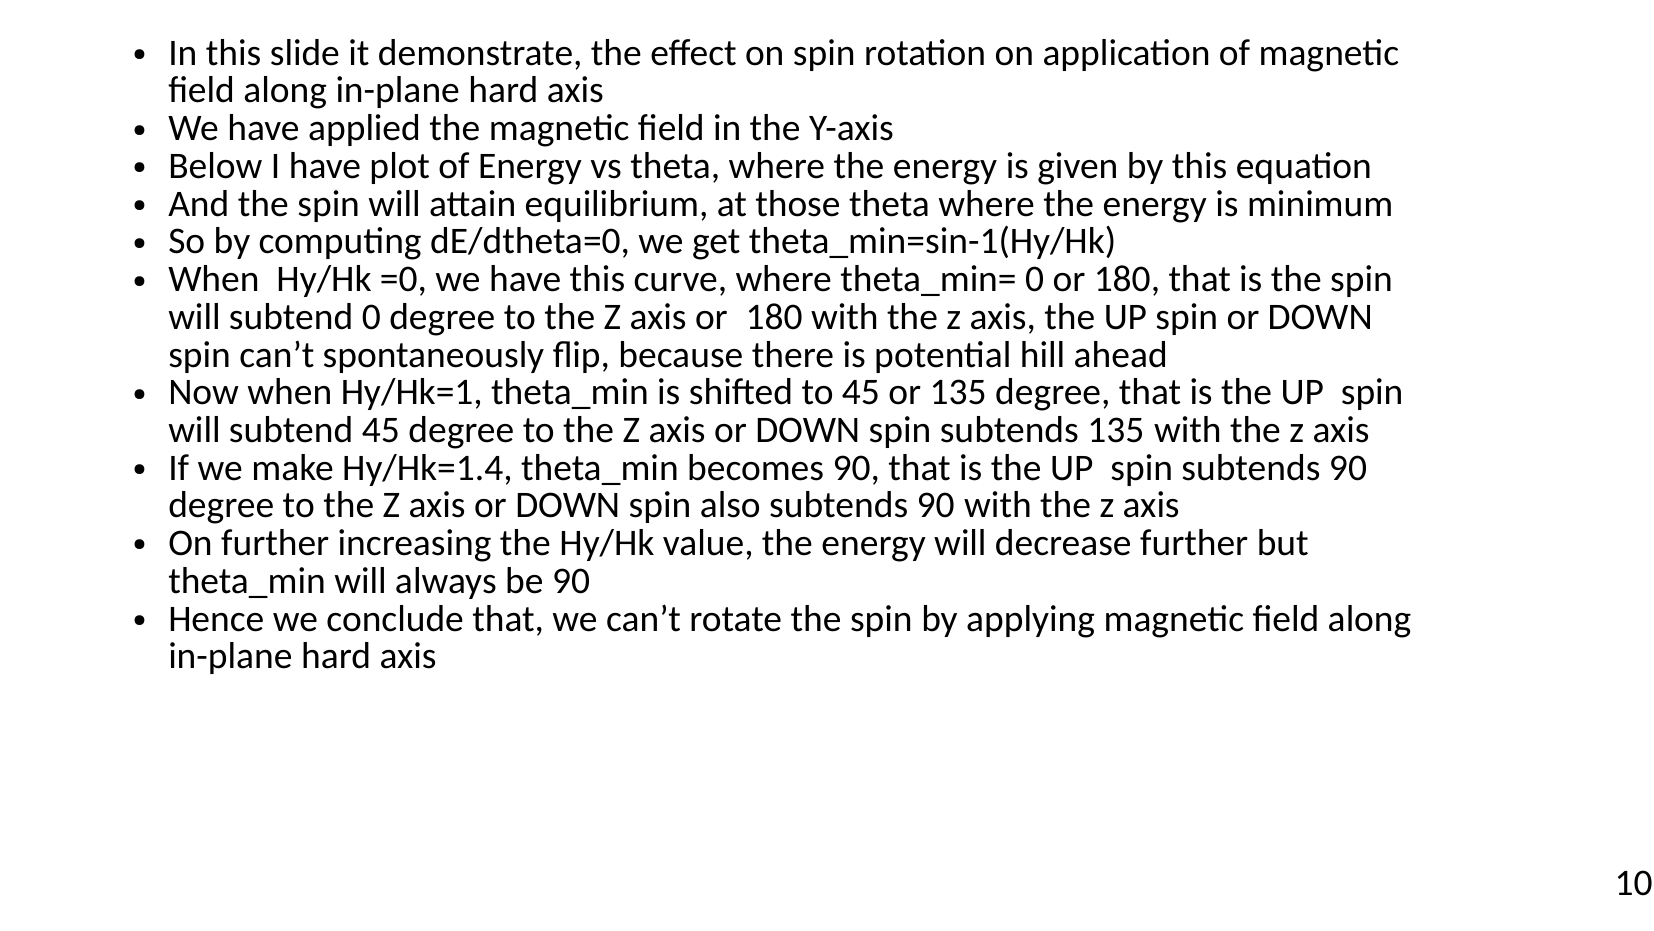

In this slide it demonstrate, the effect on spin rotation on application of magnetic field along in-plane hard axis
We have applied the magnetic field in the Y-axis
Below I have plot of Energy vs theta, where the energy is given by this equation
And the spin will attain equilibrium, at those theta where the energy is minimum
So by computing dE/dtheta=0, we get theta_min=sin-1(Hy/Hk)
When Hy/Hk =0, we have this curve, where theta_min= 0 or 180, that is the spin will subtend 0 degree to the Z axis or 180 with the z axis, the UP spin or DOWN spin can’t spontaneously flip, because there is potential hill ahead
Now when Hy/Hk=1, theta_min is shifted to 45 or 135 degree, that is the UP spin will subtend 45 degree to the Z axis or DOWN spin subtends 135 with the z axis
If we make Hy/Hk=1.4, theta_min becomes 90, that is the UP spin subtends 90 degree to the Z axis or DOWN spin also subtends 90 with the z axis
On further increasing the Hy/Hk value, the energy will decrease further but theta_min will always be 90
Hence we conclude that, we can’t rotate the spin by applying magnetic field along in-plane hard axis